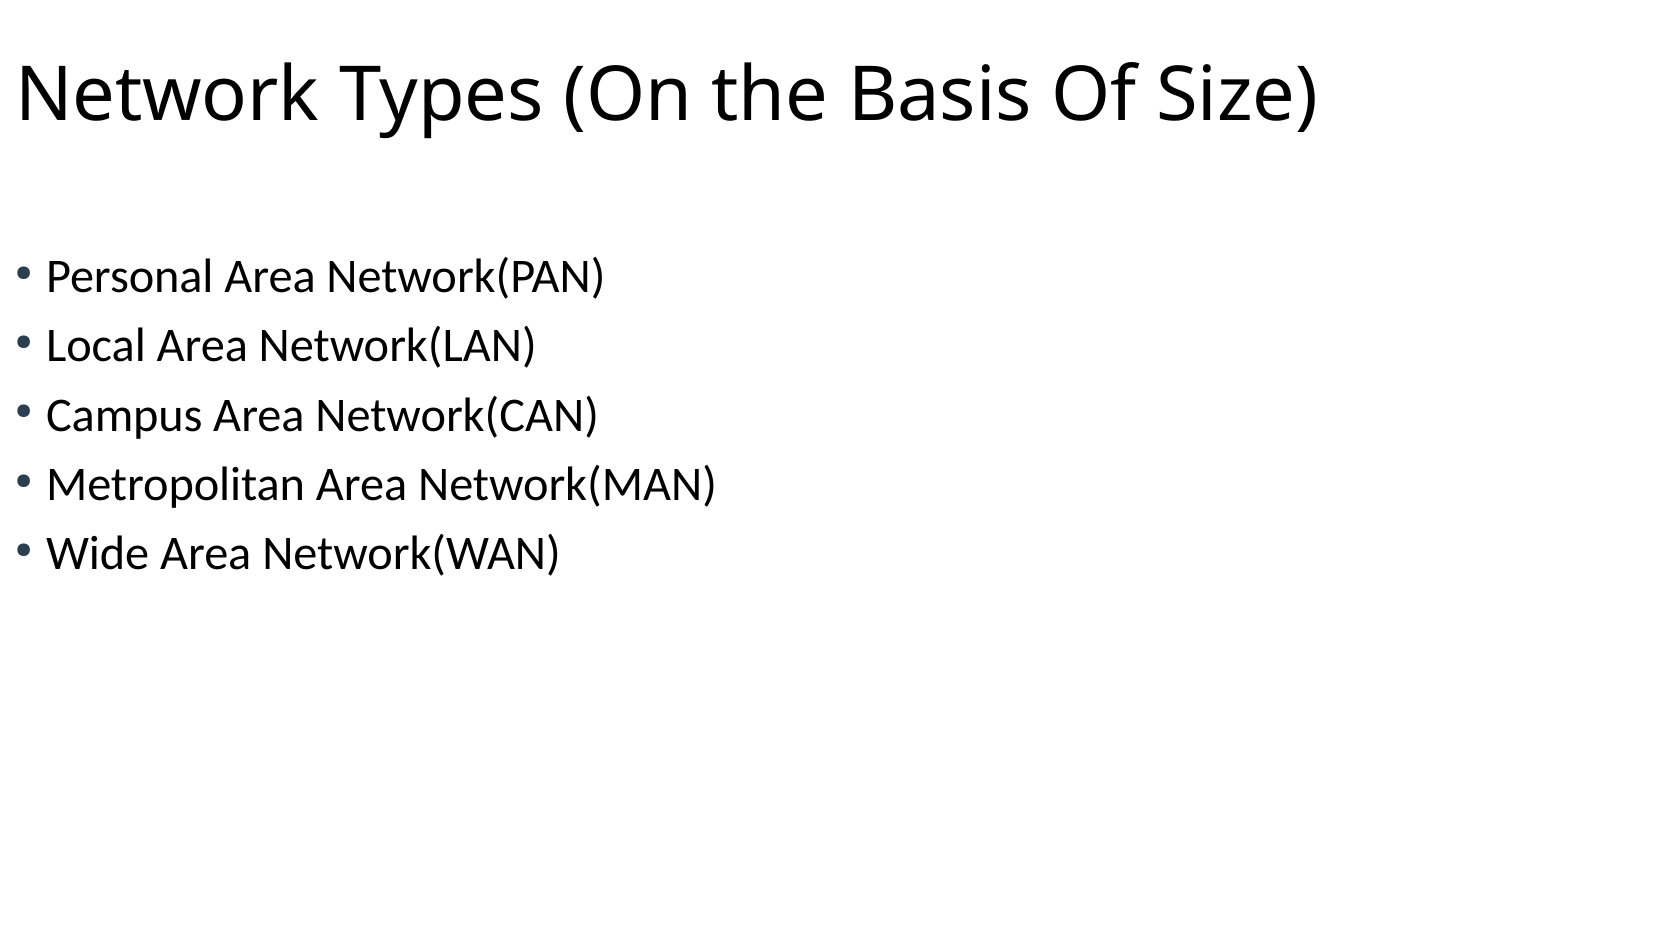

# Network Types (On the Basis Of Size)
Personal Area Network(PAN)
Local Area Network(LAN)
Campus Area Network(CAN)
Metropolitan Area Network(MAN)
Wide Area Network(WAN)